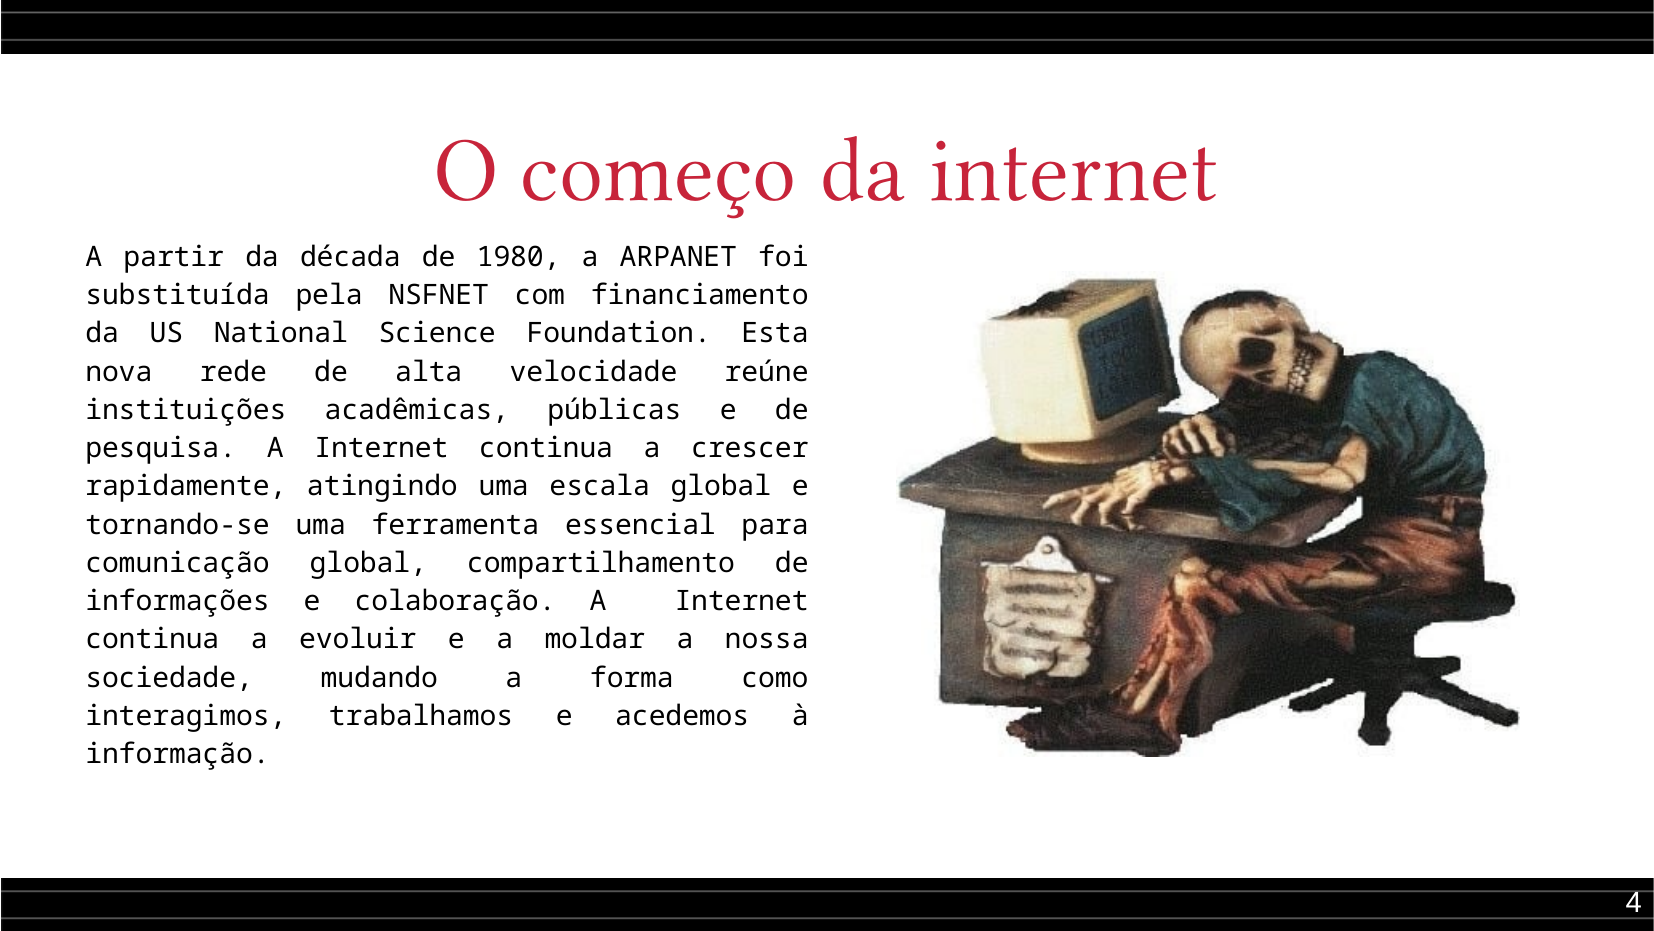

# O começo da internet
A partir da década de 1980, a ARPANET foi substituída pela NSFNET com financiamento da US National Science Foundation. Esta nova rede de alta velocidade reúne instituições acadêmicas, públicas e de pesquisa. A Internet continua a crescer rapidamente, atingindo uma escala global e tornando-se uma ferramenta essencial para comunicação global, compartilhamento de informações e colaboração. A Internet continua a evoluir e a moldar a nossa sociedade, mudando a forma como interagimos, trabalhamos e acedemos à informação.